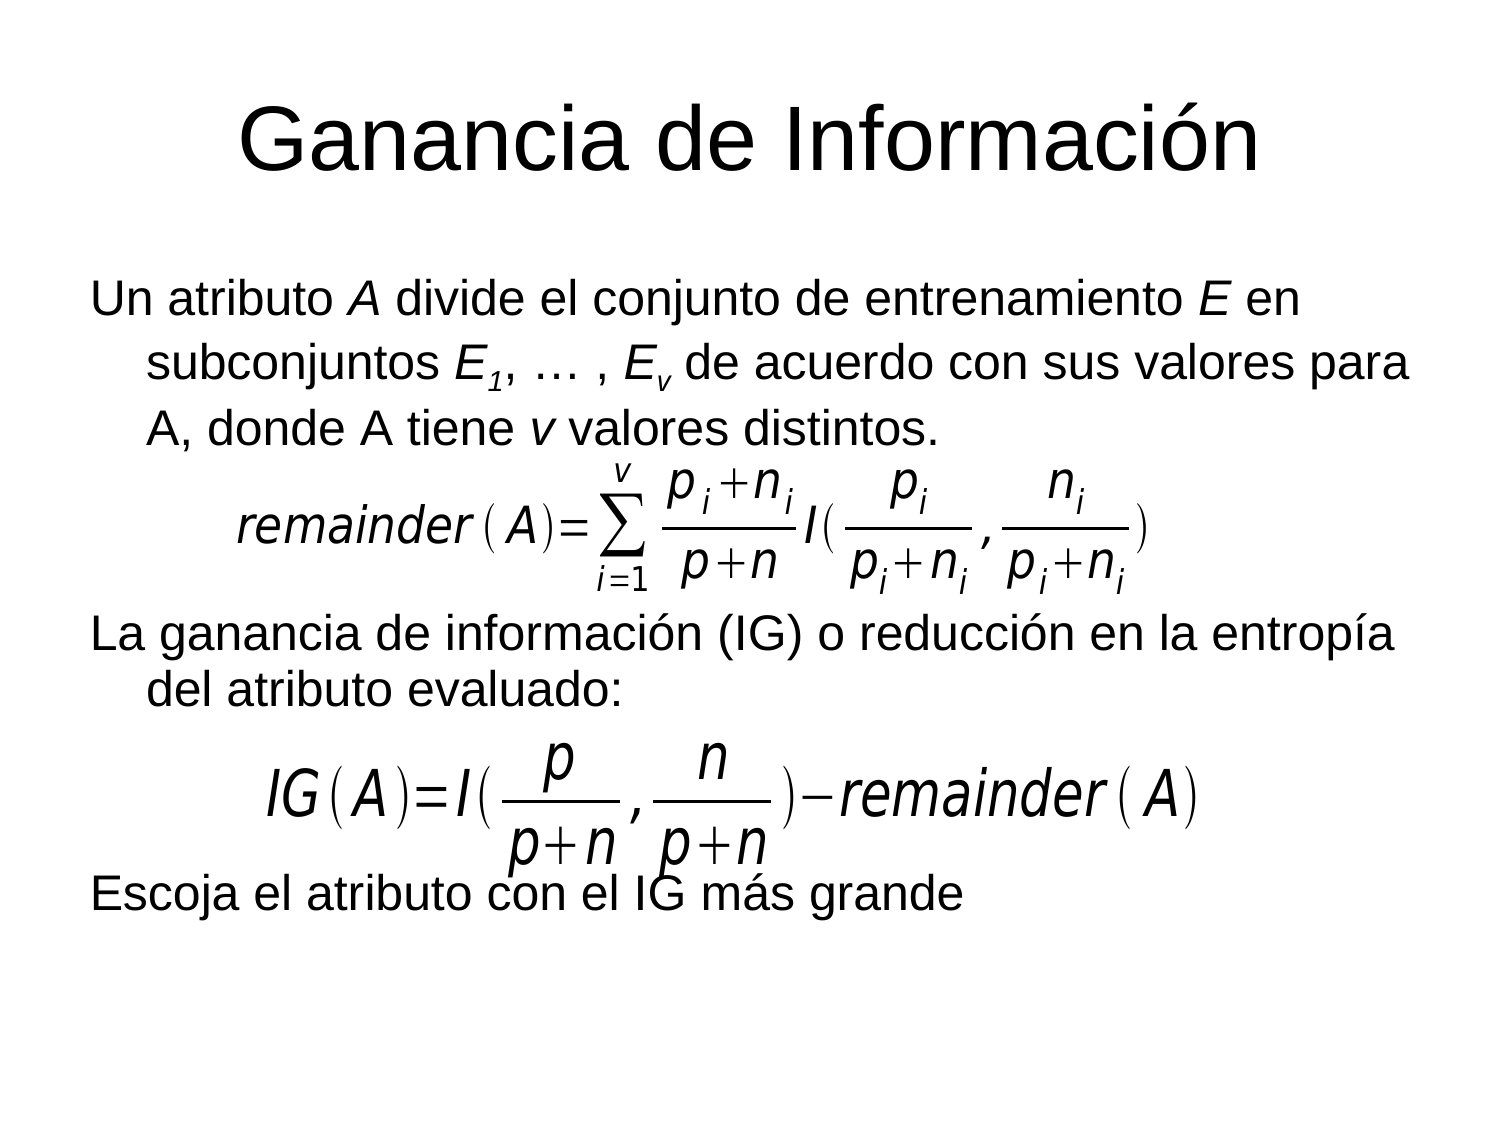

# Ganancia de Información
Un atributo A divide el conjunto de entrenamiento E en subconjuntos E1, … , Ev de acuerdo con sus valores para A, donde A tiene v valores distintos.
La ganancia de información (IG) o reducción en la entropía del atributo evaluado:
Escoja el atributo con el IG más grande